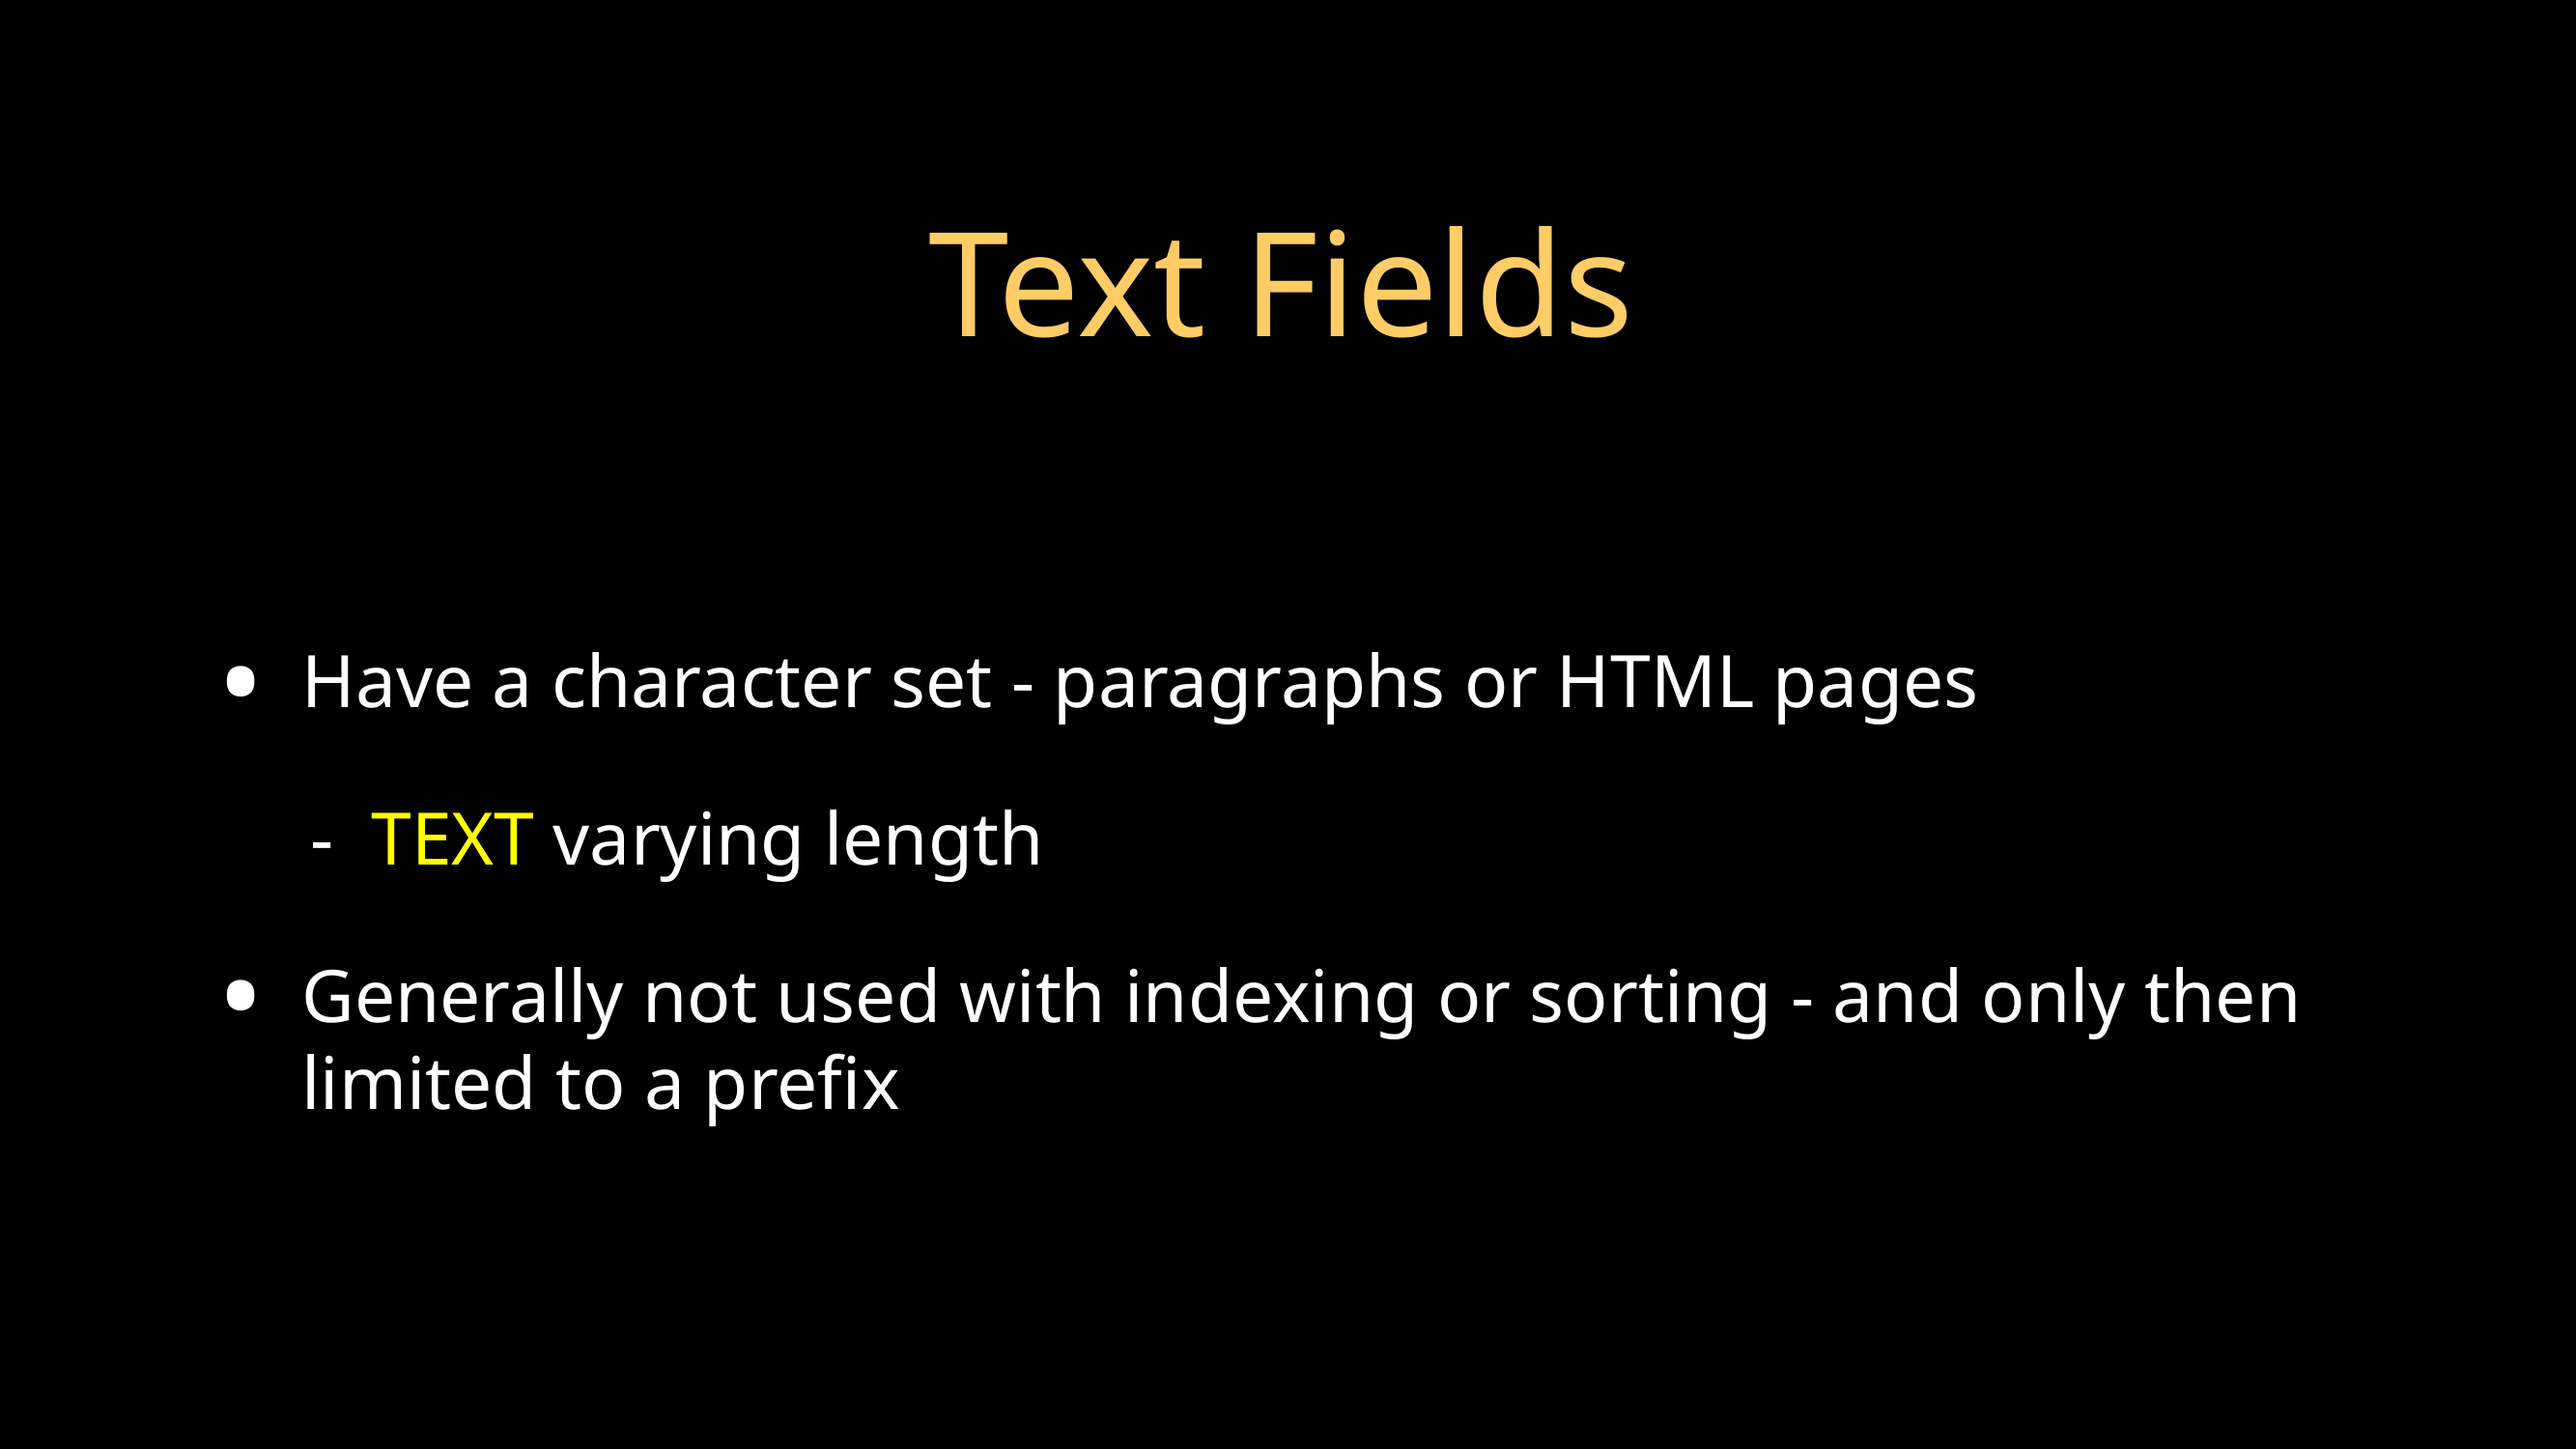

# Text Fields
Have a character set - paragraphs or HTML pages
- TEXT varying length
Generally not used with indexing or sorting - and only then limited to a prefix